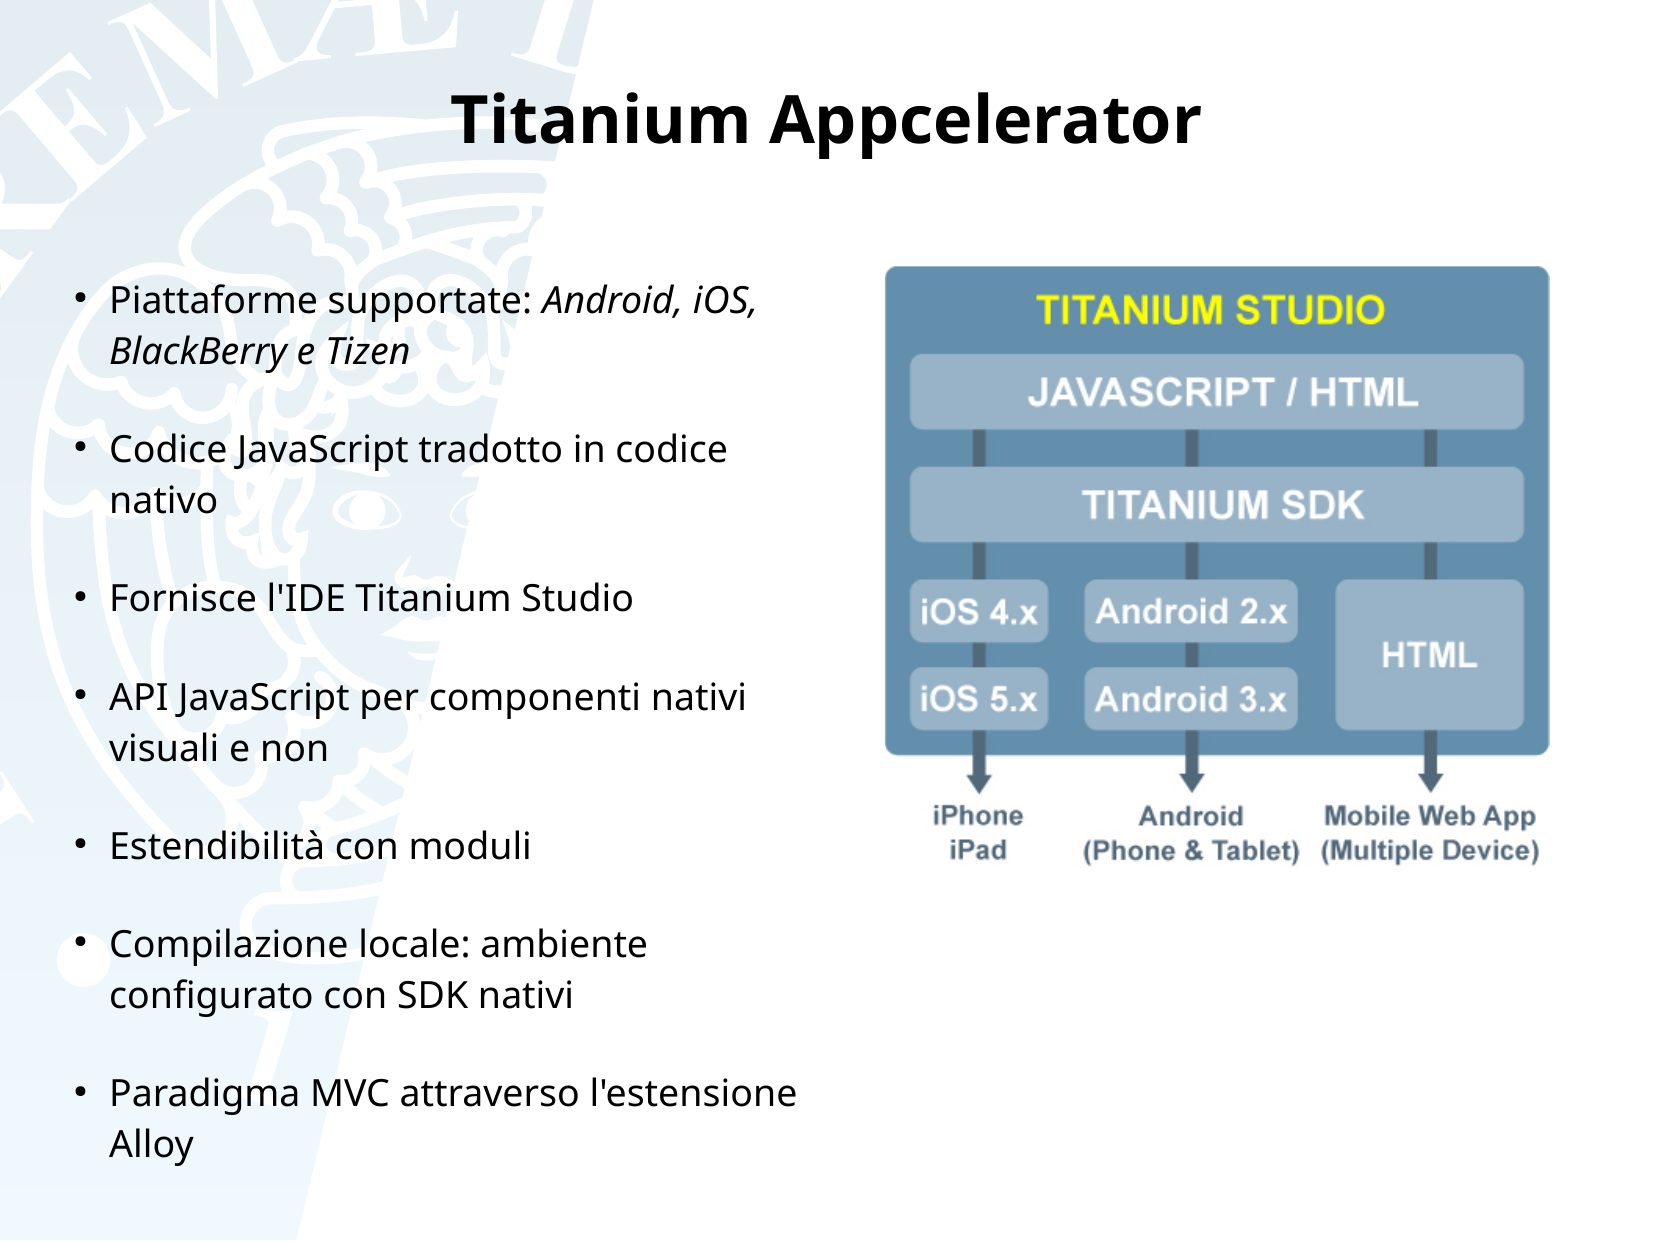

# Titanium Appcelerator
Piattaforme supportate: Android, iOS, BlackBerry e Tizen
Codice JavaScript tradotto in codice nativo
Fornisce l'IDE Titanium Studio
API JavaScript per componenti nativi visuali e non
Estendibilità con moduli
Compilazione locale: ambiente configurato con SDK nativi
Paradigma MVC attraverso l'estensione Alloy